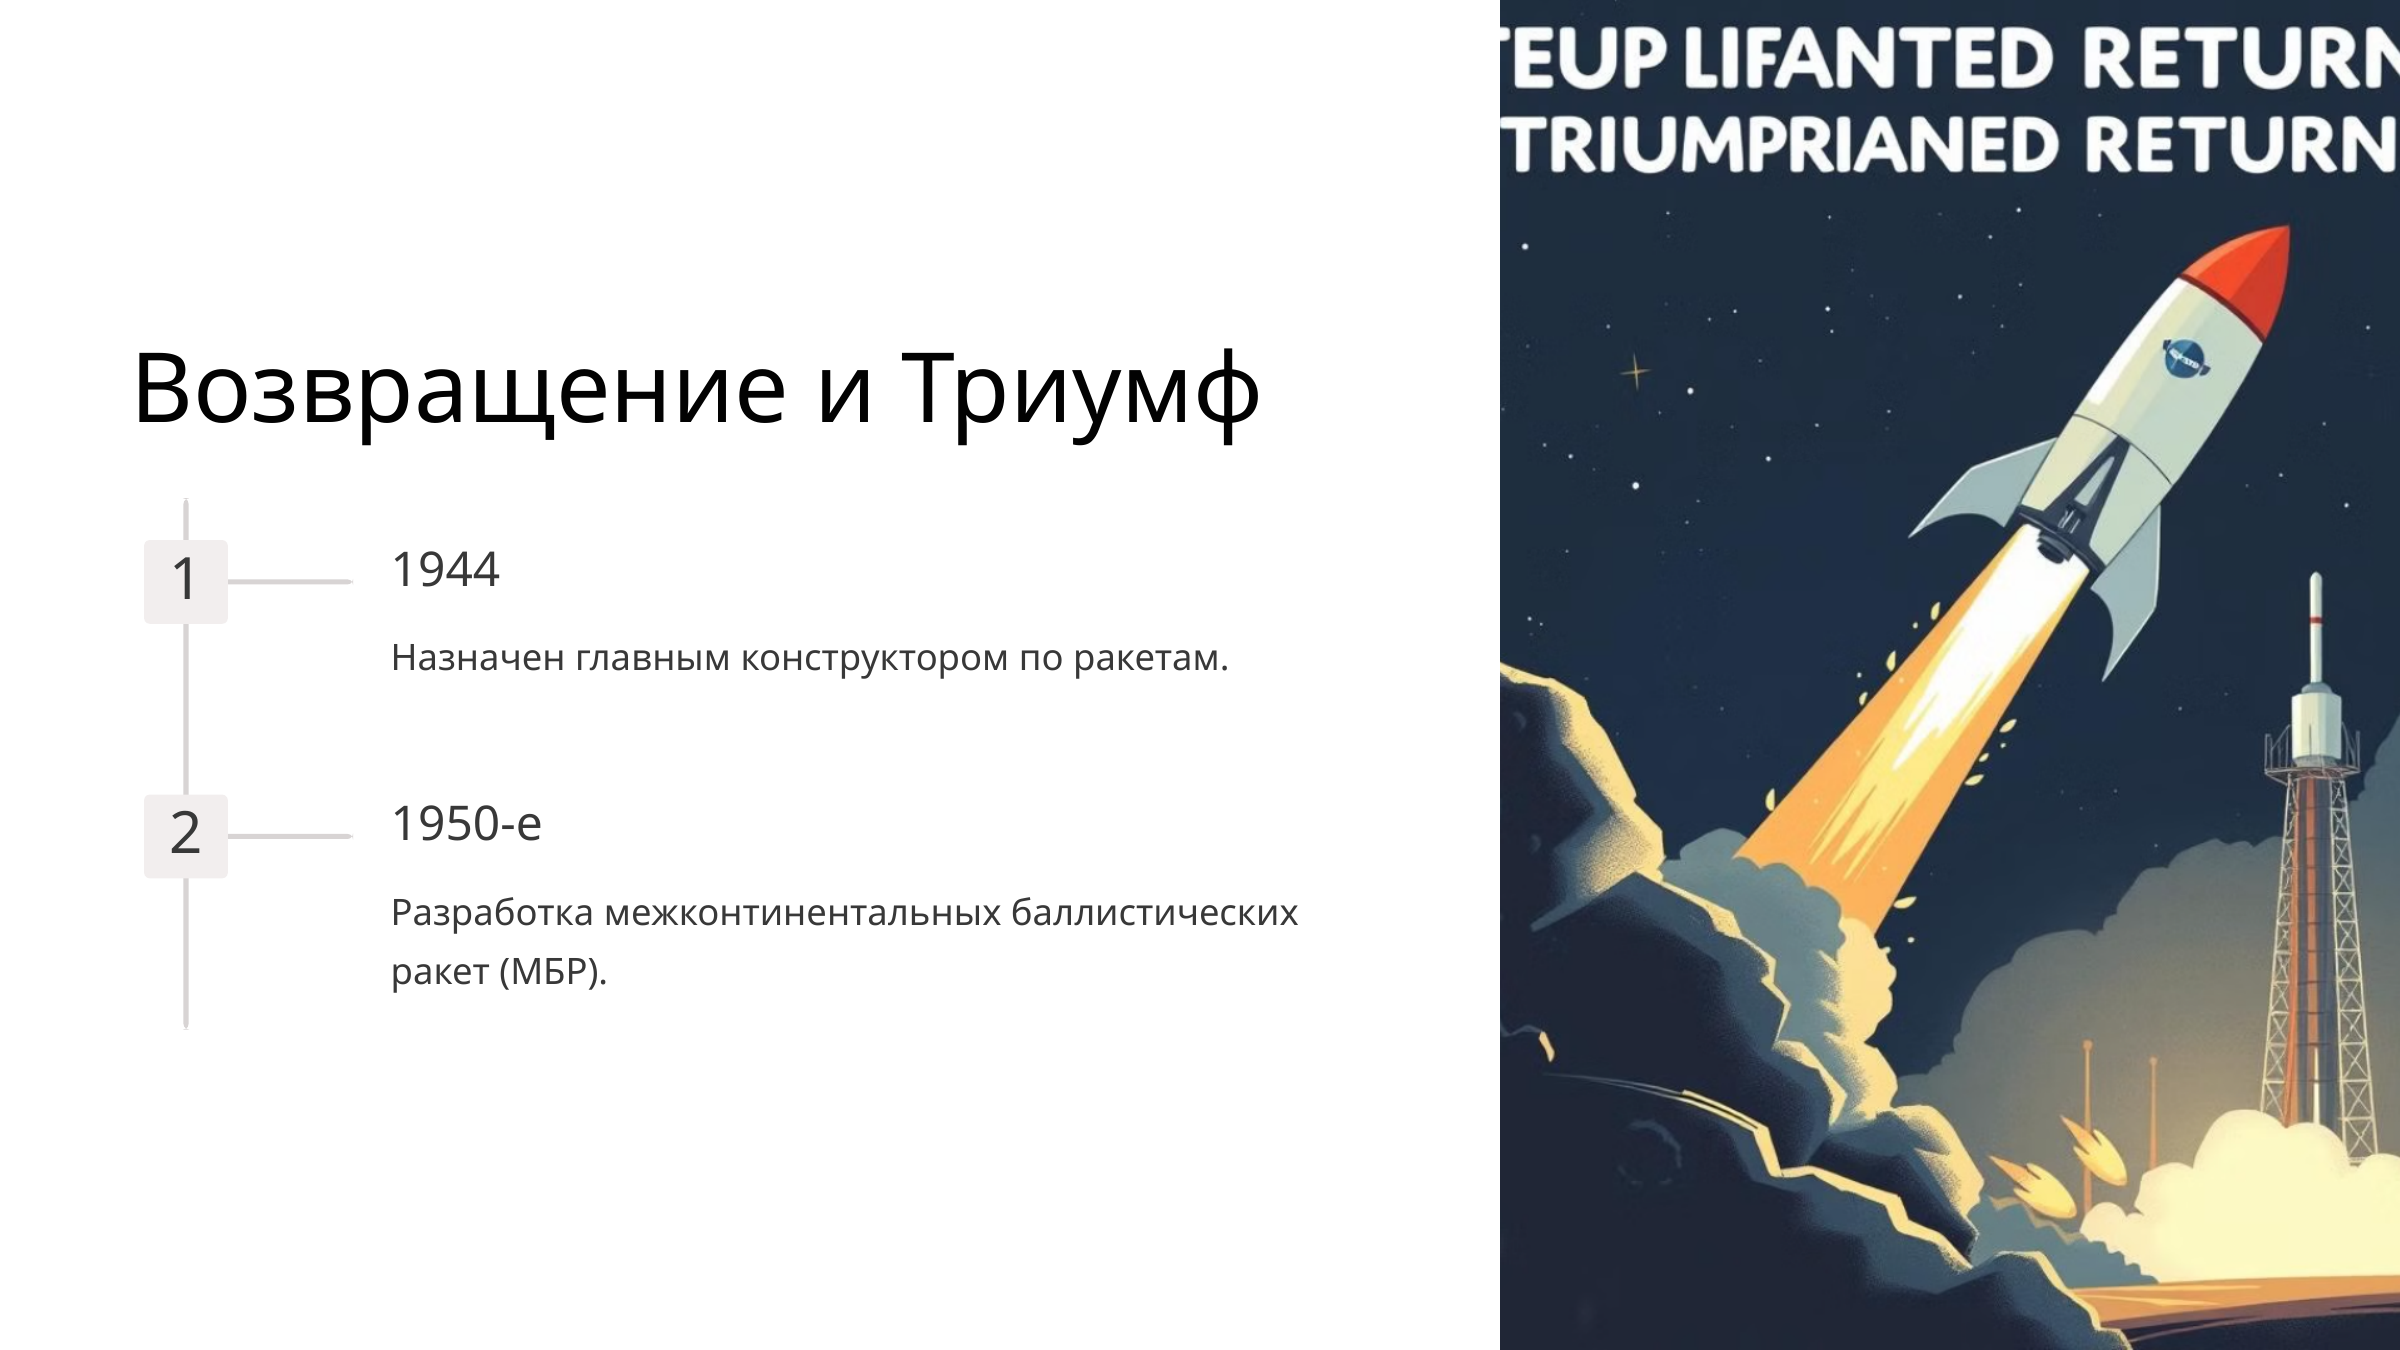

Возвращение и Триумф
1944
1
Назначен главным конструктором по ракетам.
1950-е
2
Разработка межконтинентальных баллистических ракет (МБР).